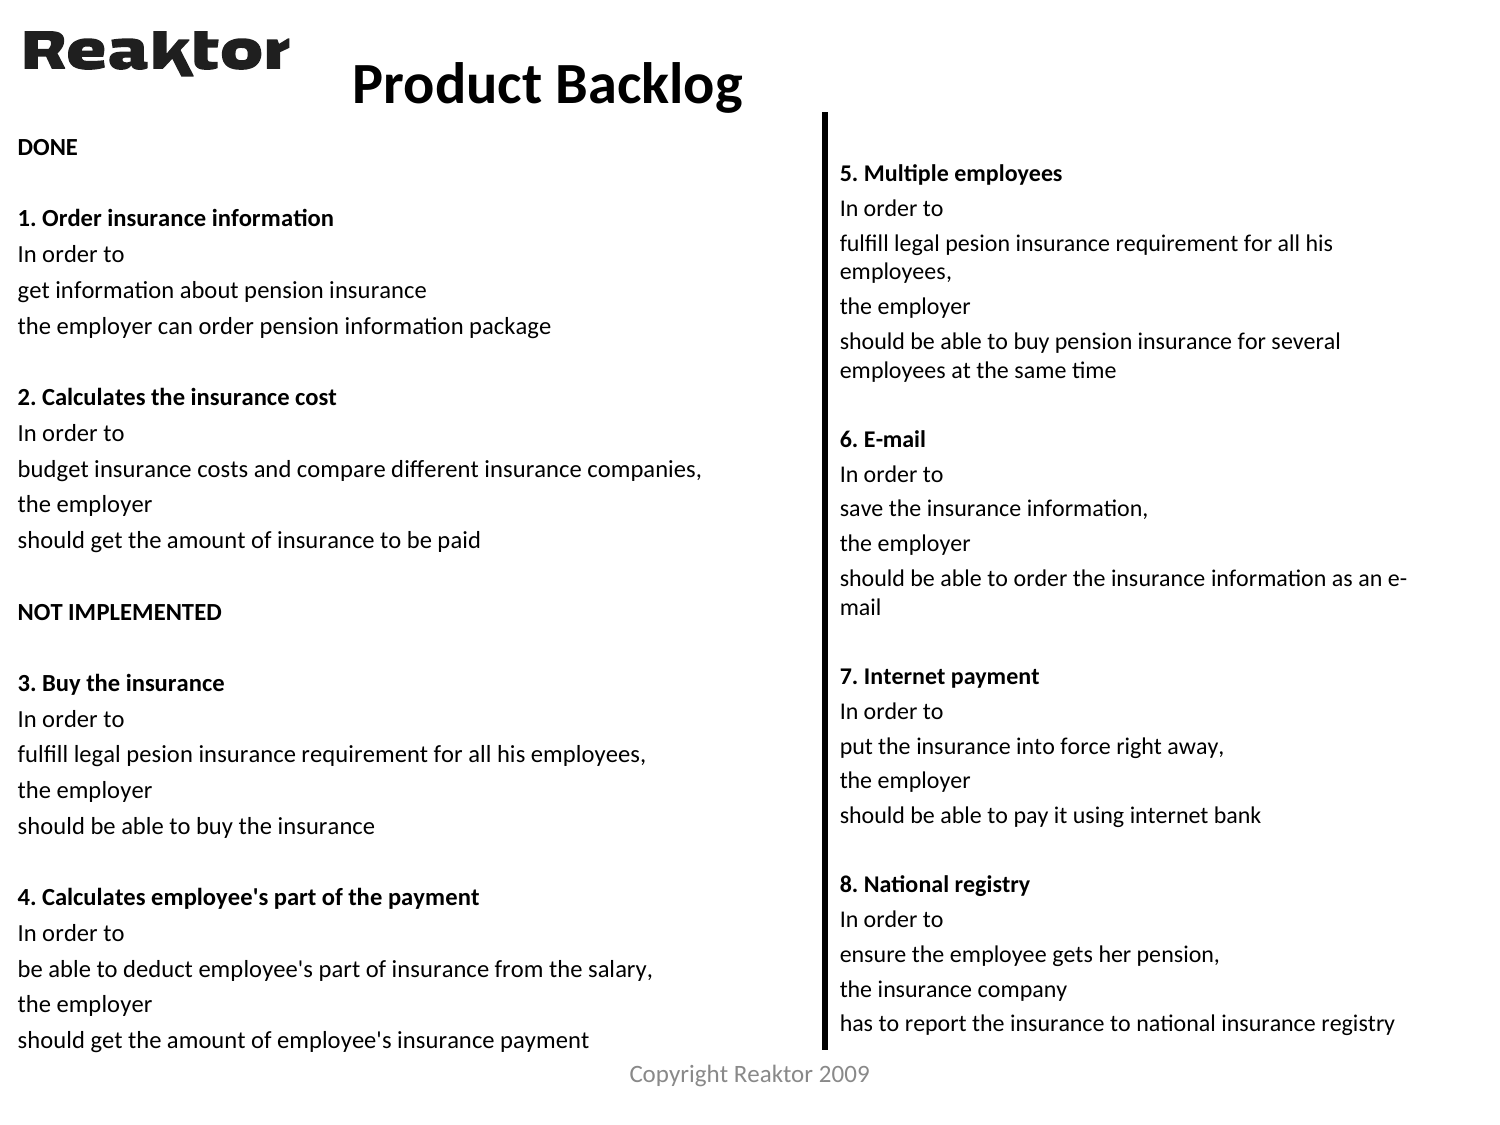

Product Backlog
#
DONE
1. Order insurance information
In order to
get information about pension insurance
the employer can order pension information package
2. Calculates the insurance cost
In order to
budget insurance costs and compare different insurance companies,
the employer
should get the amount of insurance to be paid
NOT IMPLEMENTED
3. Buy the insurance
In order to
fulfill legal pesion insurance requirement for all his employees,
the employer
should be able to buy the insurance
4. Calculates employee's part of the payment
In order to
be able to deduct employee's part of insurance from the salary,
the employer
should get the amount of employee's insurance payment
5. Multiple employees
In order to
fulfill legal pesion insurance requirement for all his employees,
the employer
should be able to buy pension insurance for several employees at the same time
6. E-mail
In order to
save the insurance information,
the employer
should be able to order the insurance information as an e-mail
7. Internet payment
In order to
put the insurance into force right away,
the employer
should be able to pay it using internet bank
8. National registry
In order to
ensure the employee gets her pension,
the insurance company
has to report the insurance to national insurance registry
Copyright Reaktor 2009